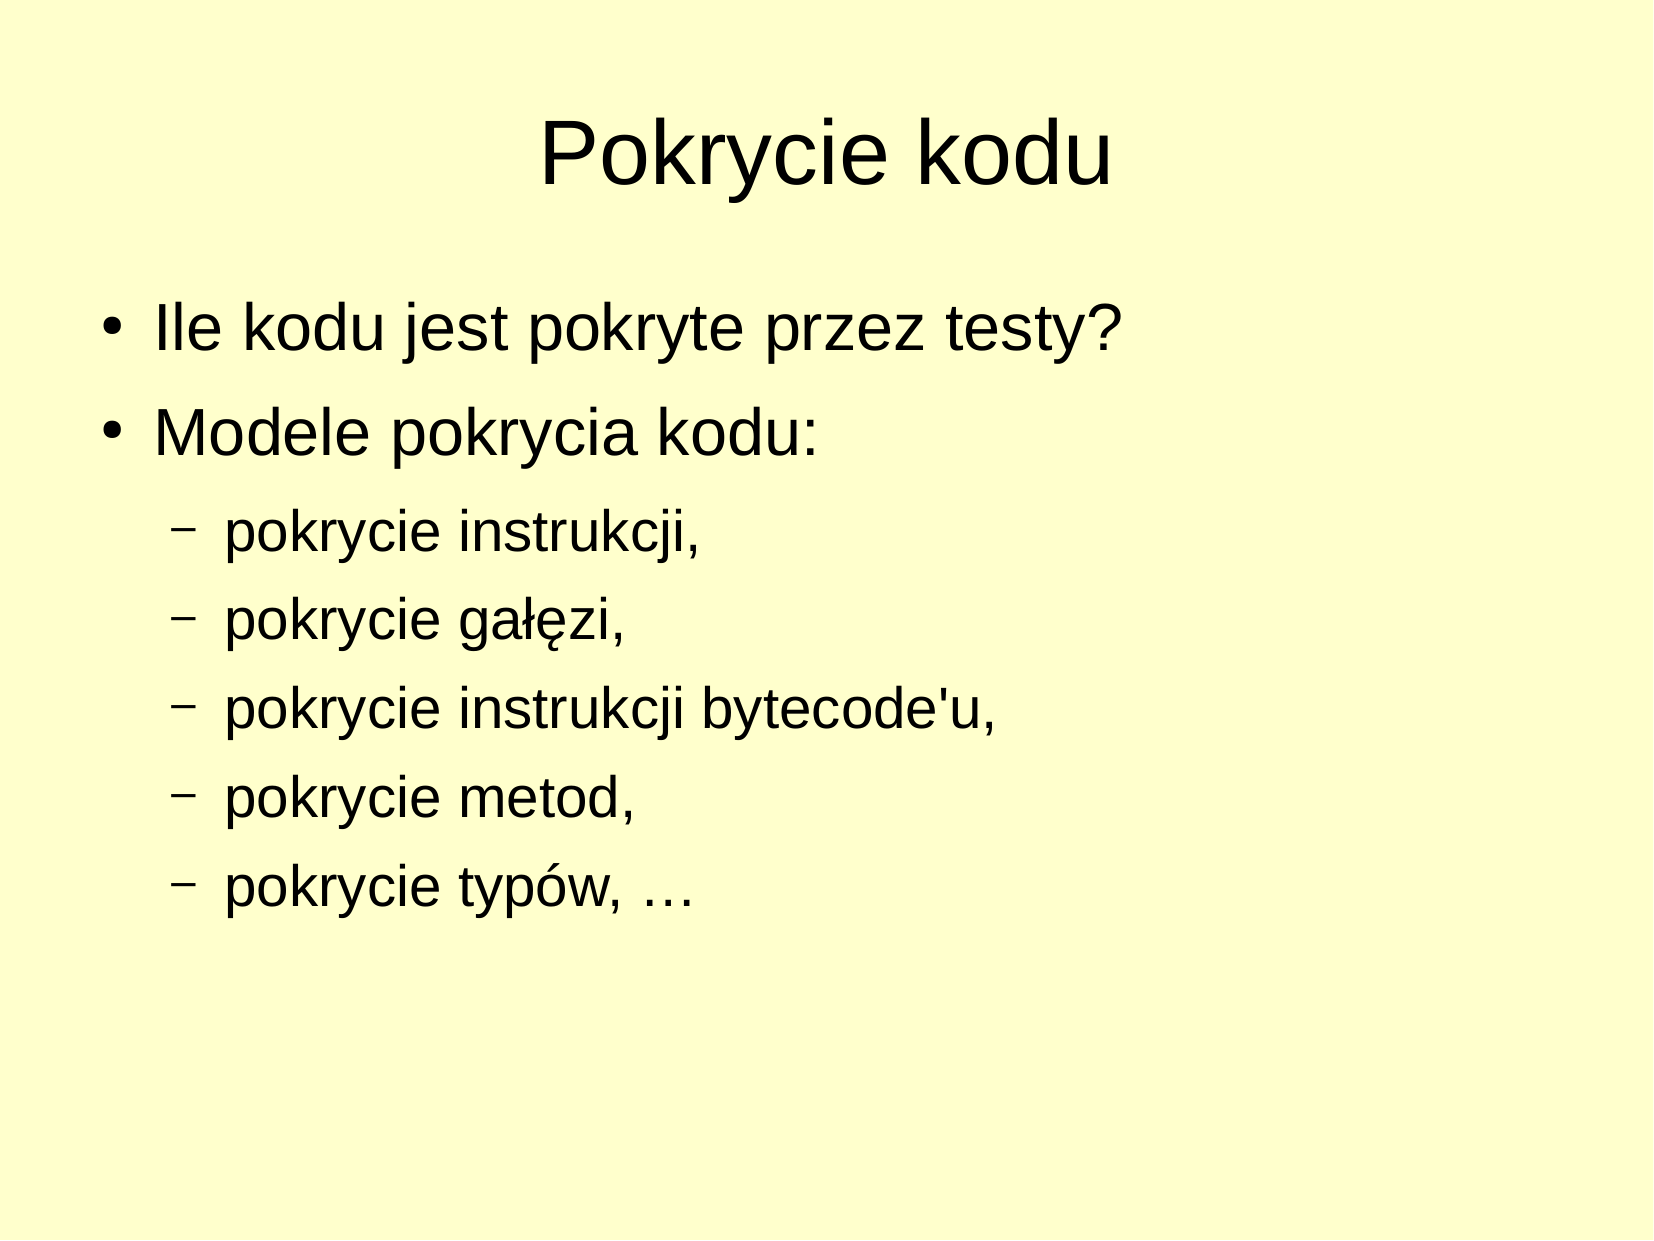

# Pokrycie kodu
Ile kodu jest pokryte przez testy?
Modele pokrycia kodu:
pokrycie instrukcji,
pokrycie gałęzi,
pokrycie instrukcji bytecode'u,
pokrycie metod,
pokrycie typów, …